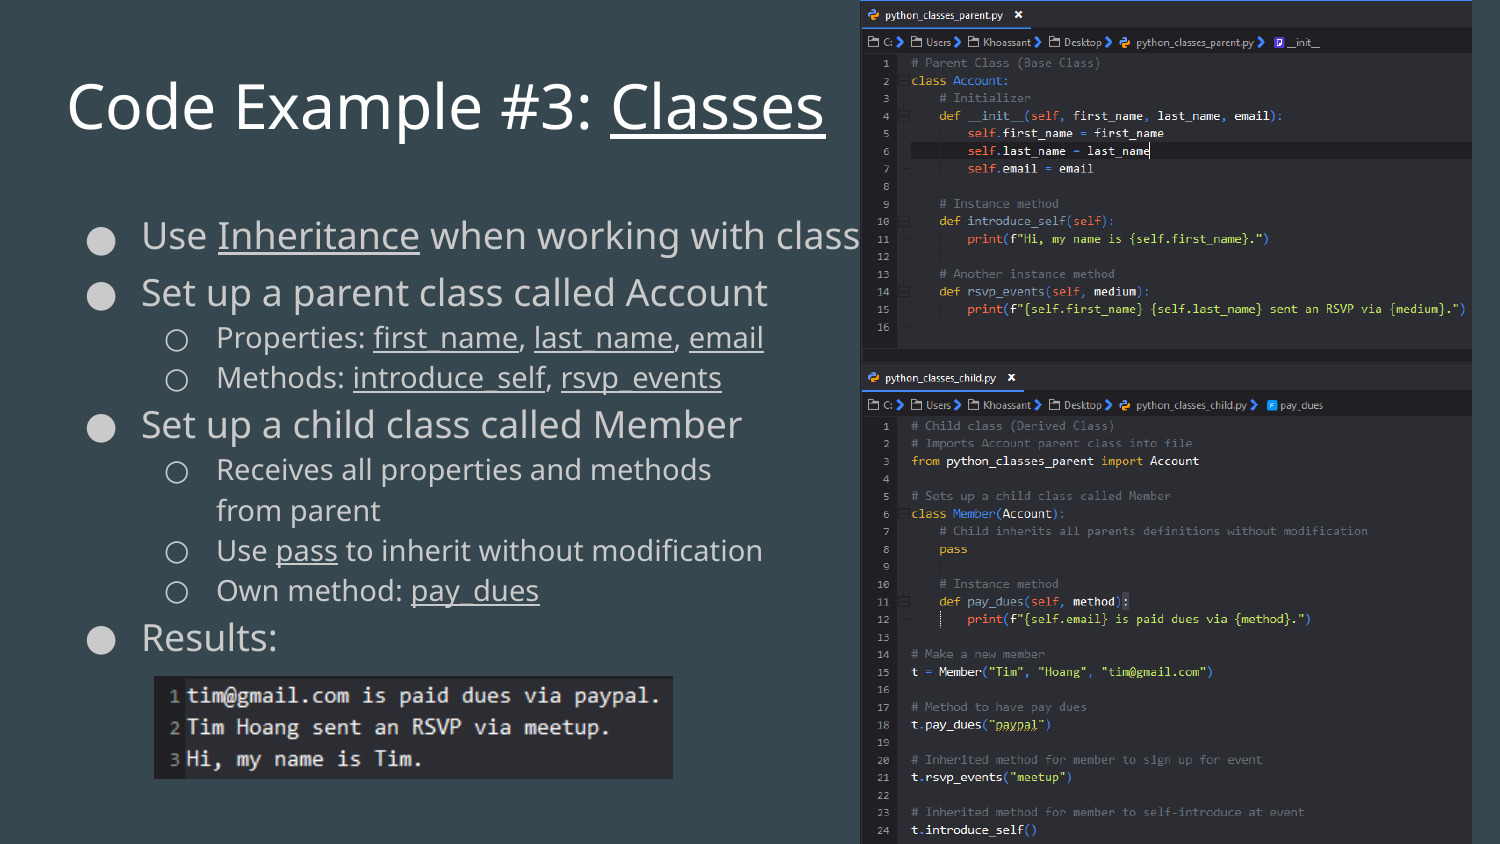

# Code Example #3: Classes
Use Inheritance when working with classes
Set up a parent class called Account
Properties: first_name, last_name, email
Methods: introduce_self, rsvp_events
Set up a child class called Member
Receives all properties and methods
from parent
Use pass to inherit without modification
Own method: pay_dues
Results: